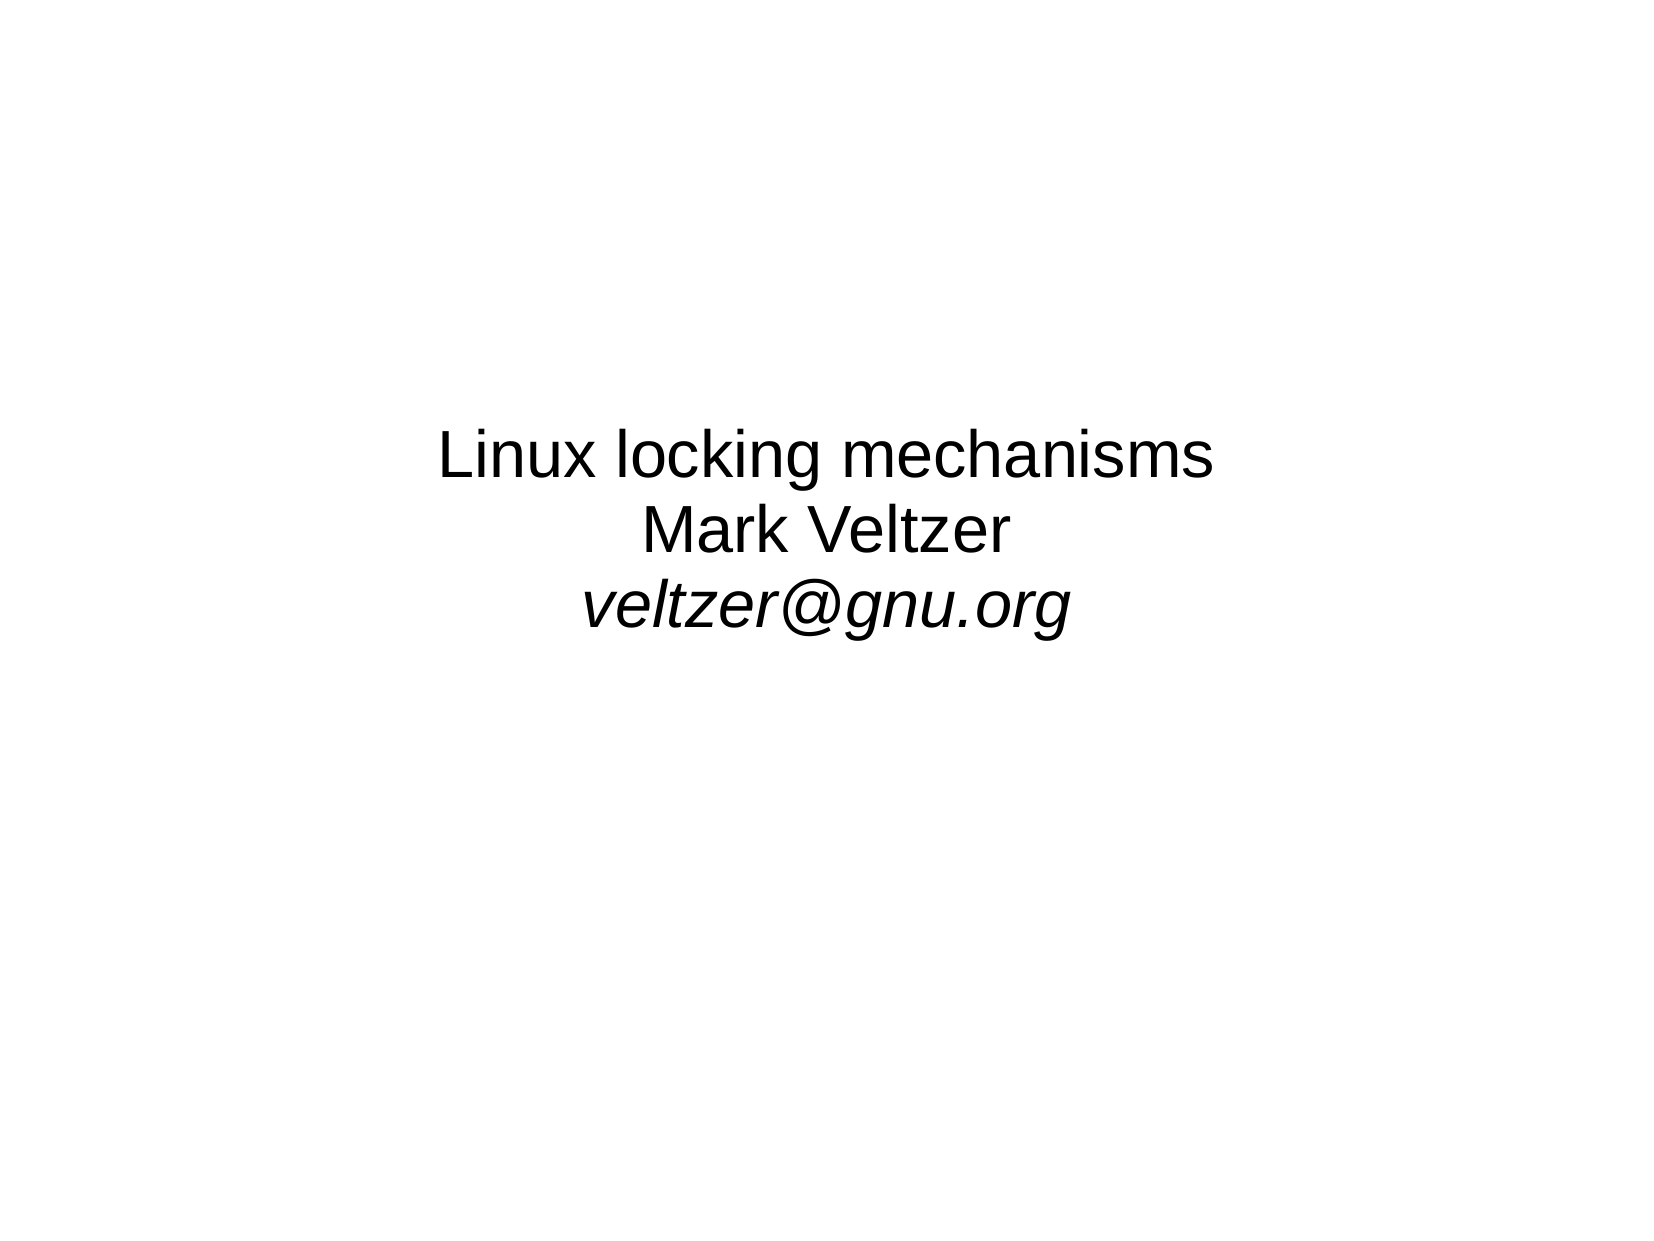

# Linux locking mechanisms
Mark Veltzer
veltzer@gnu.org